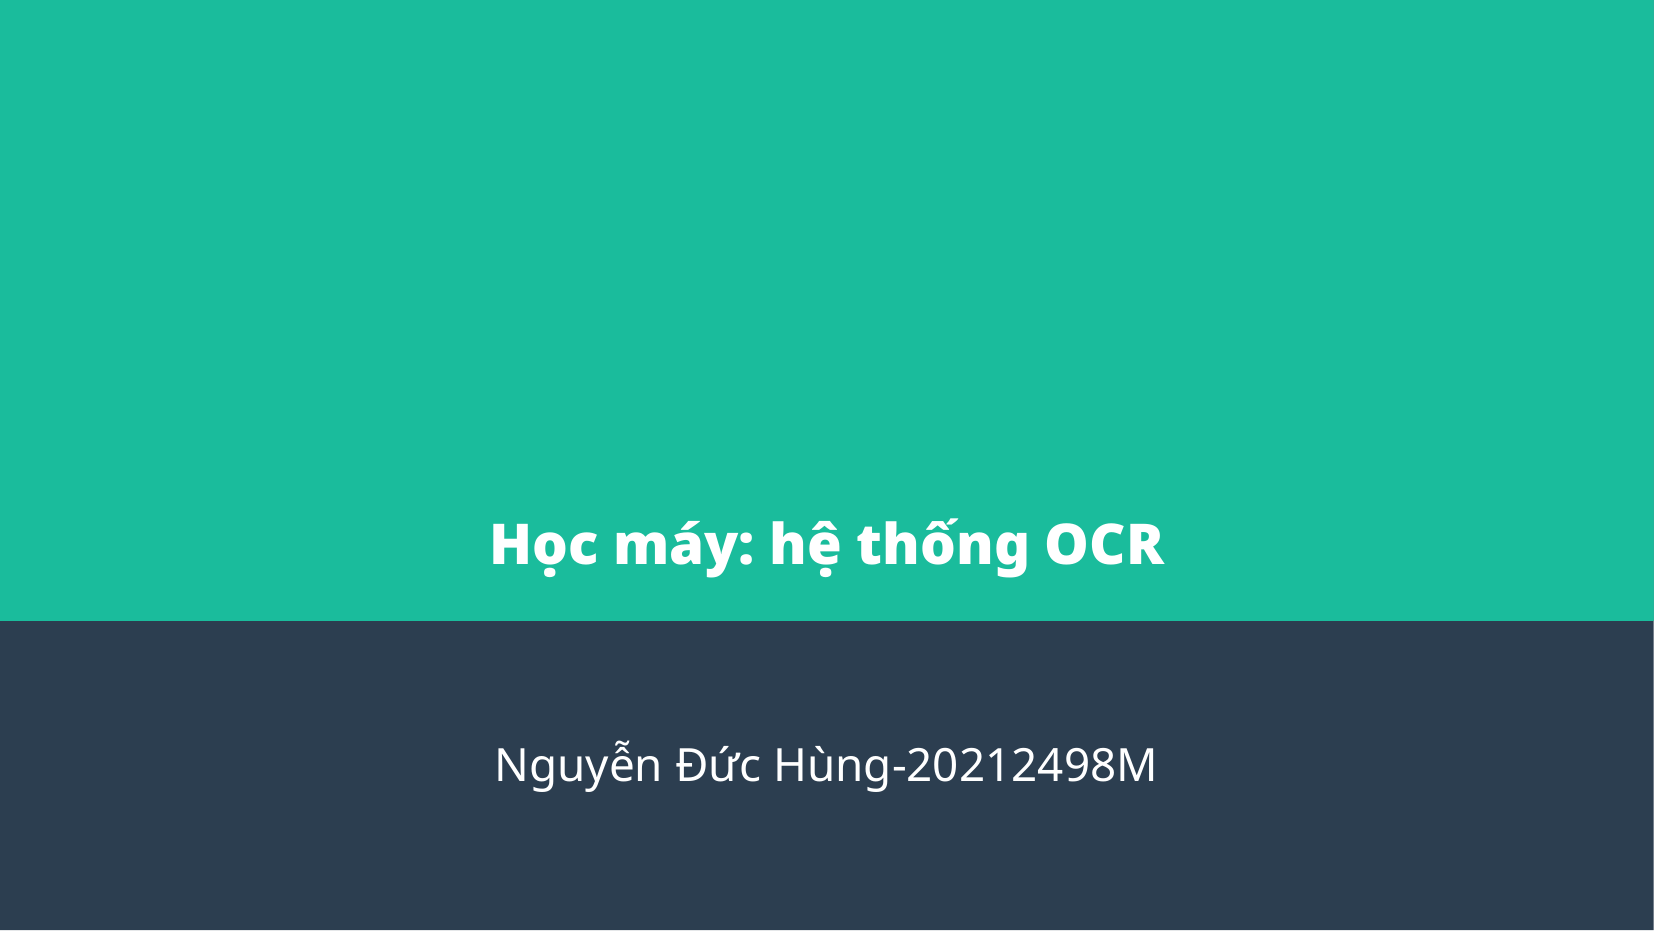

# Học máy: hệ thống OCR
Nguyễn Đức Hùng-20212498M